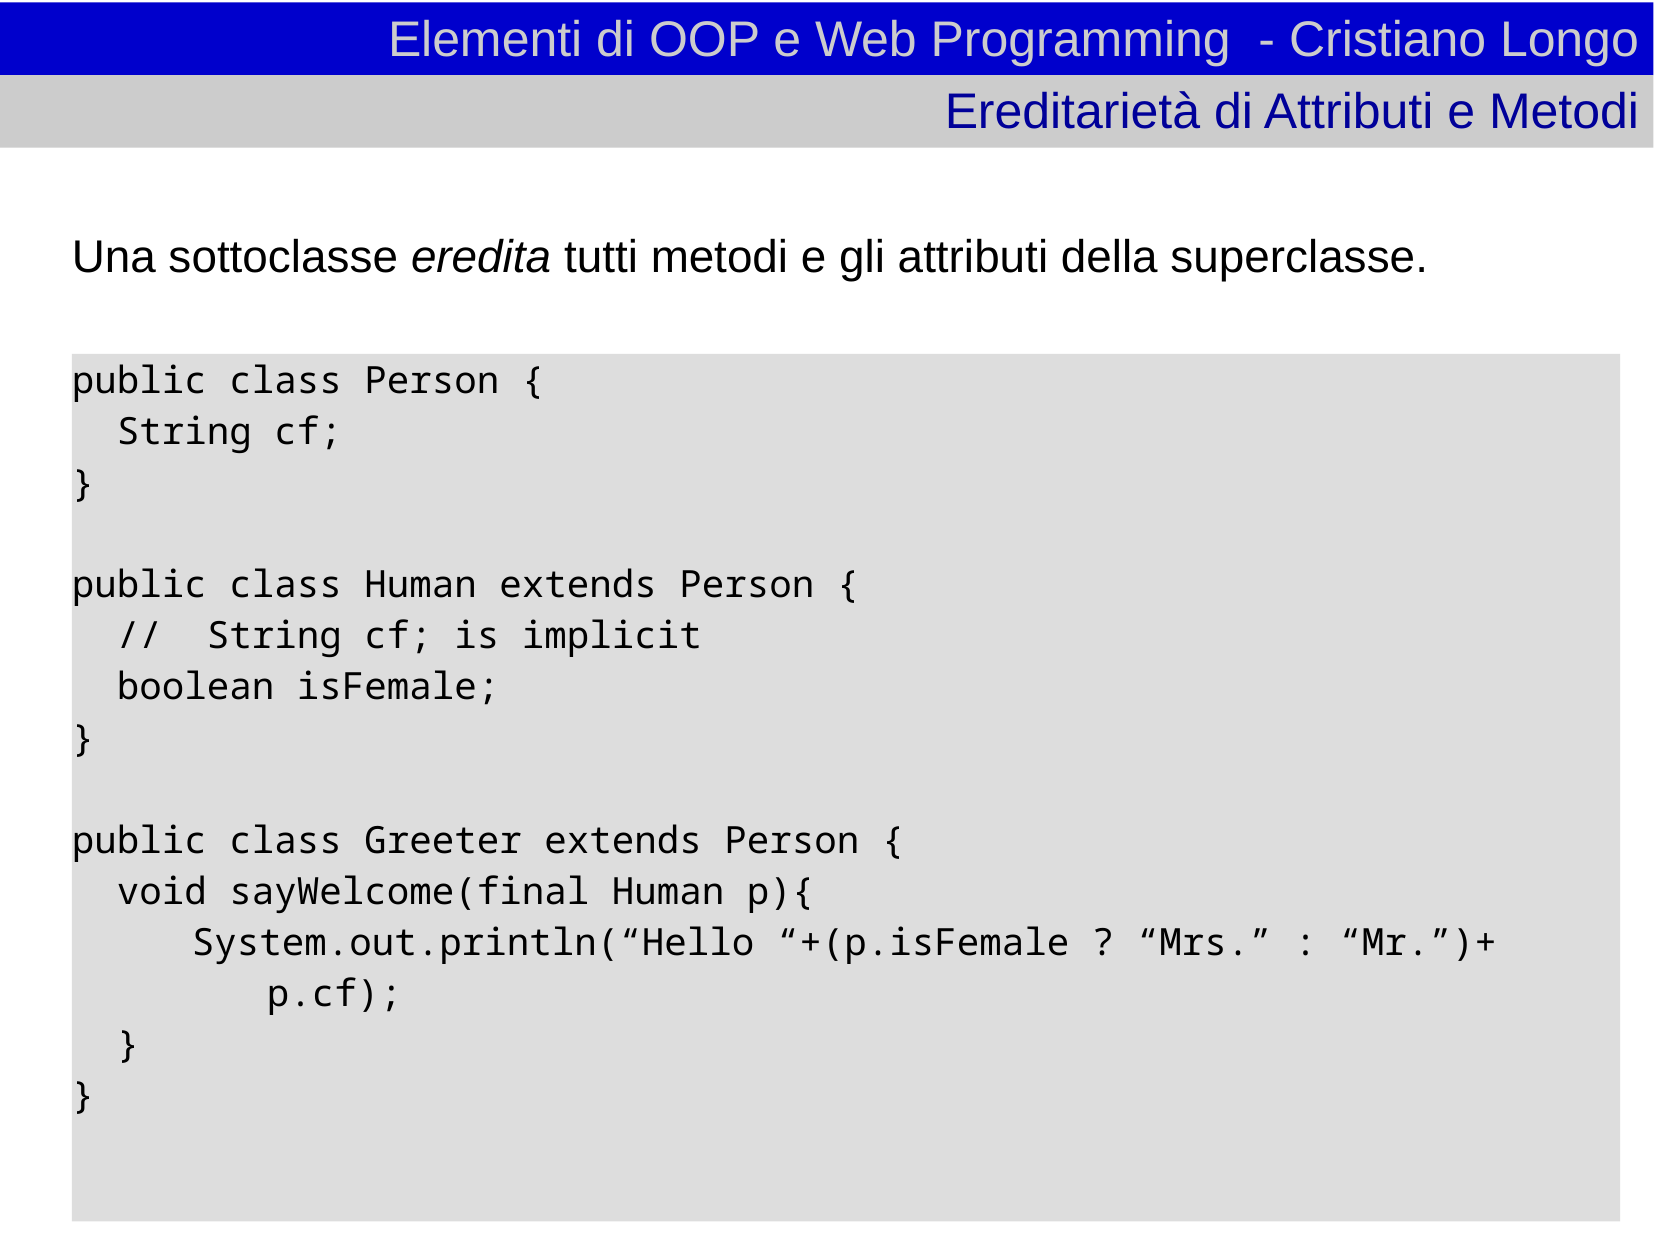

# Elementi di OOP e Web Programming - Cristiano Longo
Ereditarietà di Attributi e Metodi
Una sottoclasse eredita tutti metodi e gli attributi della superclasse.
public class Person {
 String cf;
}
public class Human extends Person {
 // String cf; is implicit
 boolean isFemale;
}
public class Greeter extends Person {
 void sayWelcome(final Human p){
	 System.out.println(“Hello “+(p.isFemale ? “Mrs.” : “Mr.”)+
		 p.cf);
 }
}